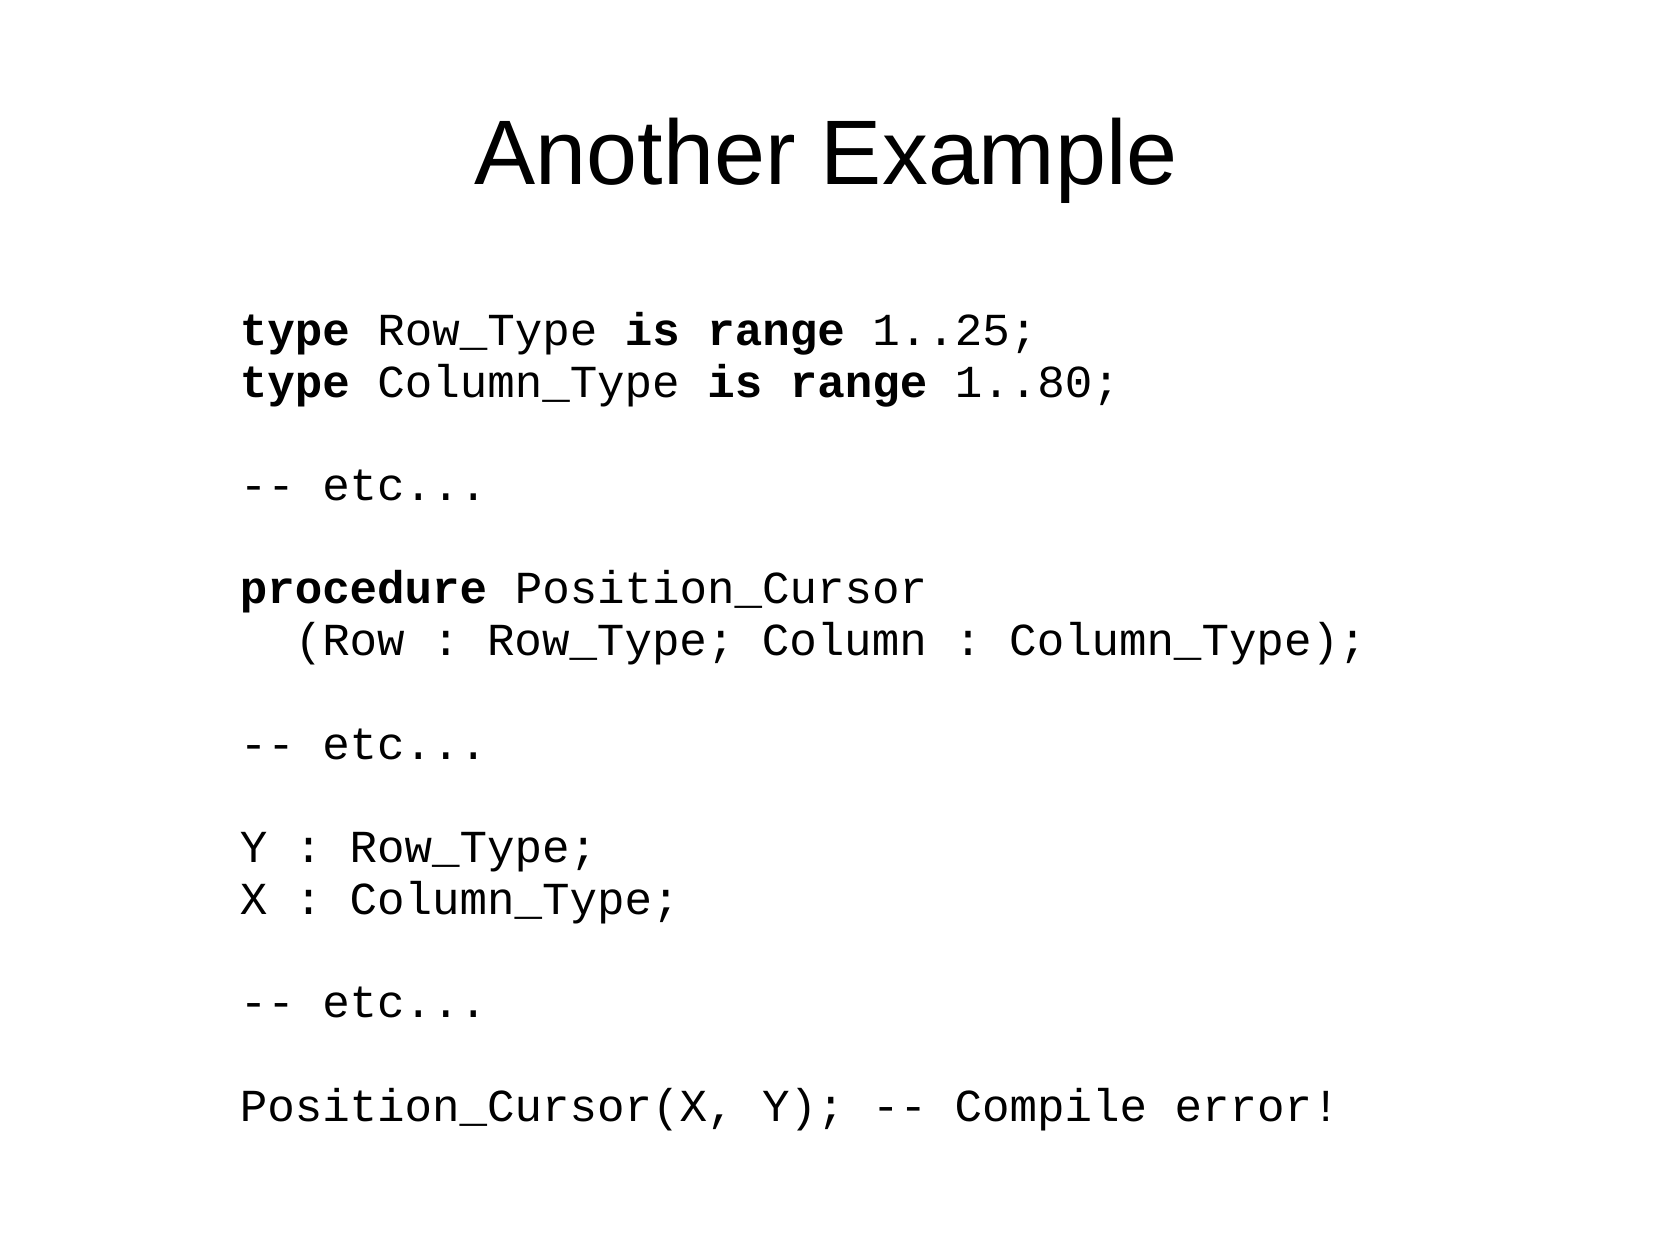

# Another Example
type Row_Type is range 1..25;
type Column_Type is range 1..80;
-- etc...
procedure Position_Cursor
 (Row : Row_Type; Column : Column_Type);
-- etc...
Y : Row_Type;
X : Column_Type;
-- etc...
Position_Cursor(X, Y); -- Compile error!